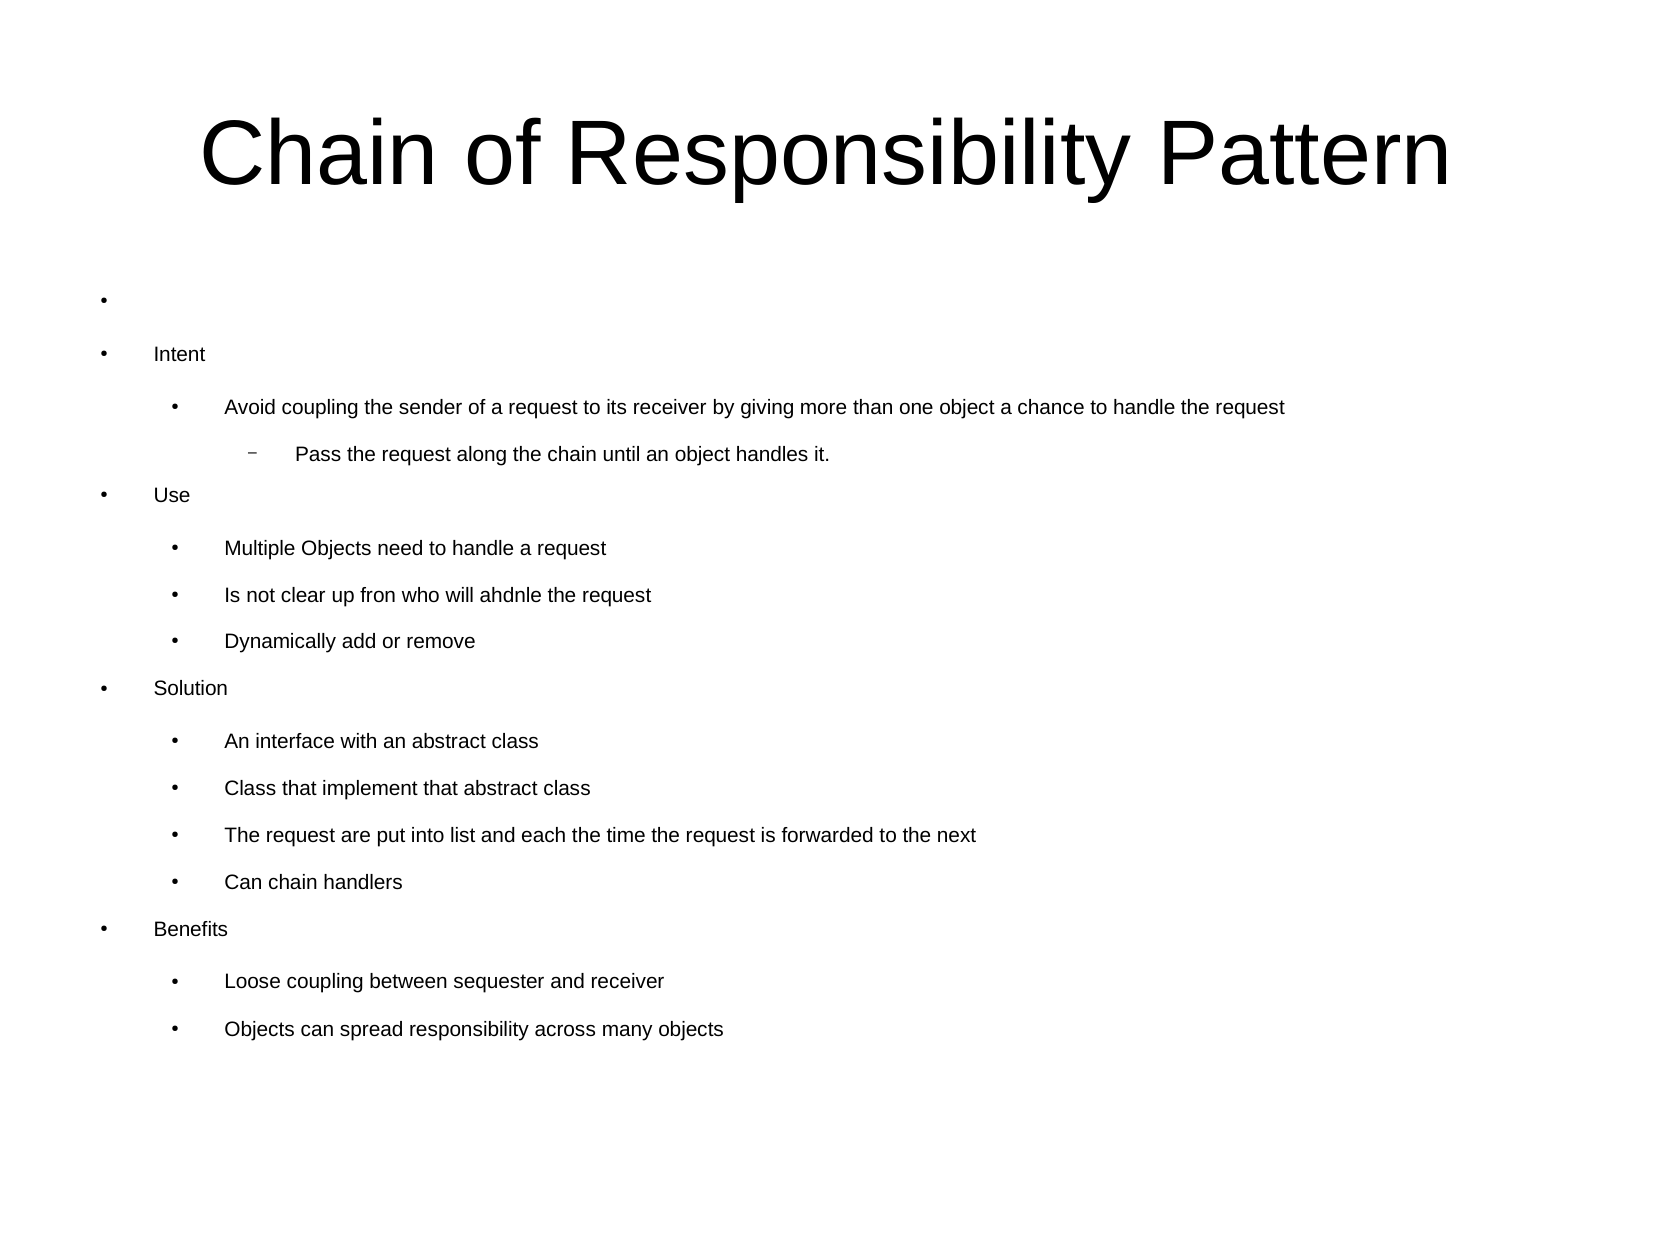

# Chain of Responsibility Pattern
Intent
Avoid coupling the sender of a request to its receiver by giving more than one object a chance to handle the request
Pass the request along the chain until an object handles it.
Use
Multiple Objects need to handle a request
Is not clear up fron who will ahdnle the request
Dynamically add or remove
Solution
An interface with an abstract class
Class that implement that abstract class
The request are put into list and each the time the request is forwarded to the next
Can chain handlers
Benefits
Loose coupling between sequester and receiver
Objects can spread responsibility across many objects